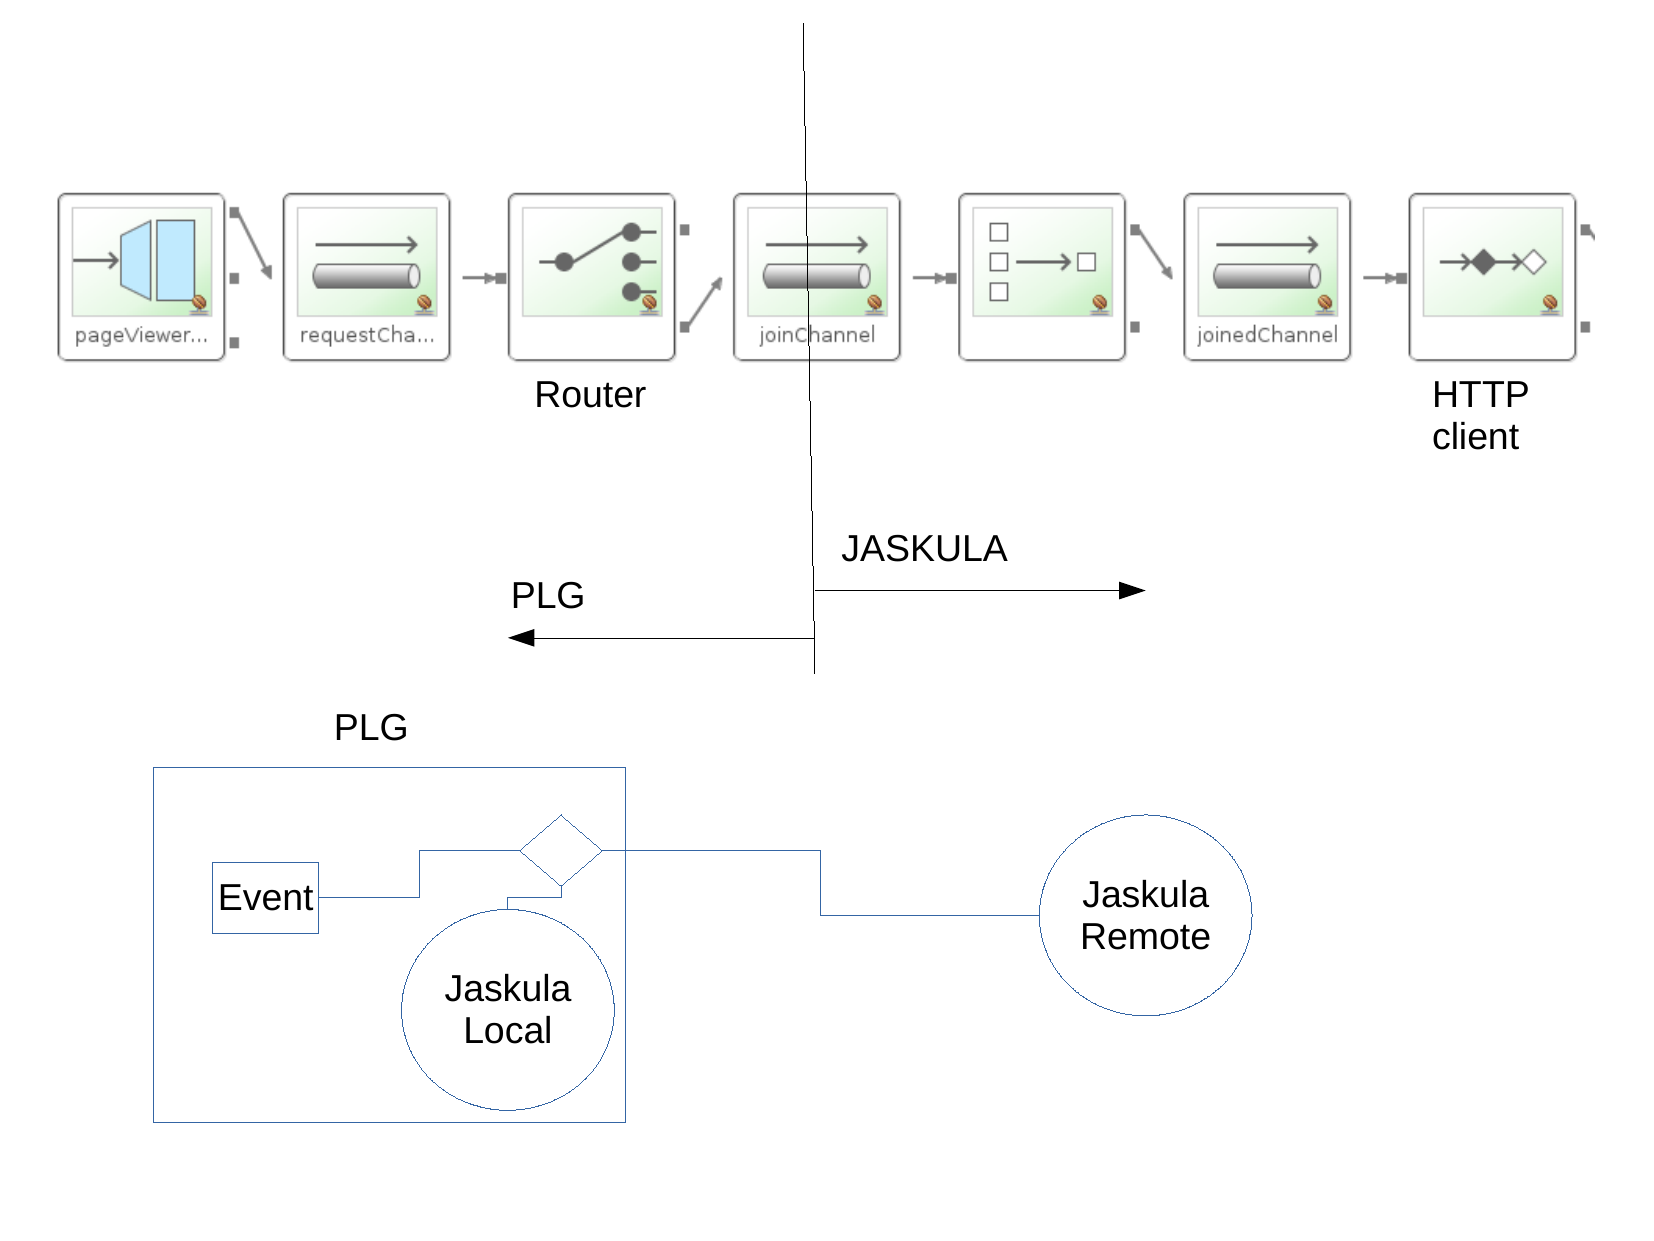

Router
HTTP client
JASKULA
PLG
PLG
Jaskula
Remote
Event
Jaskula
Local